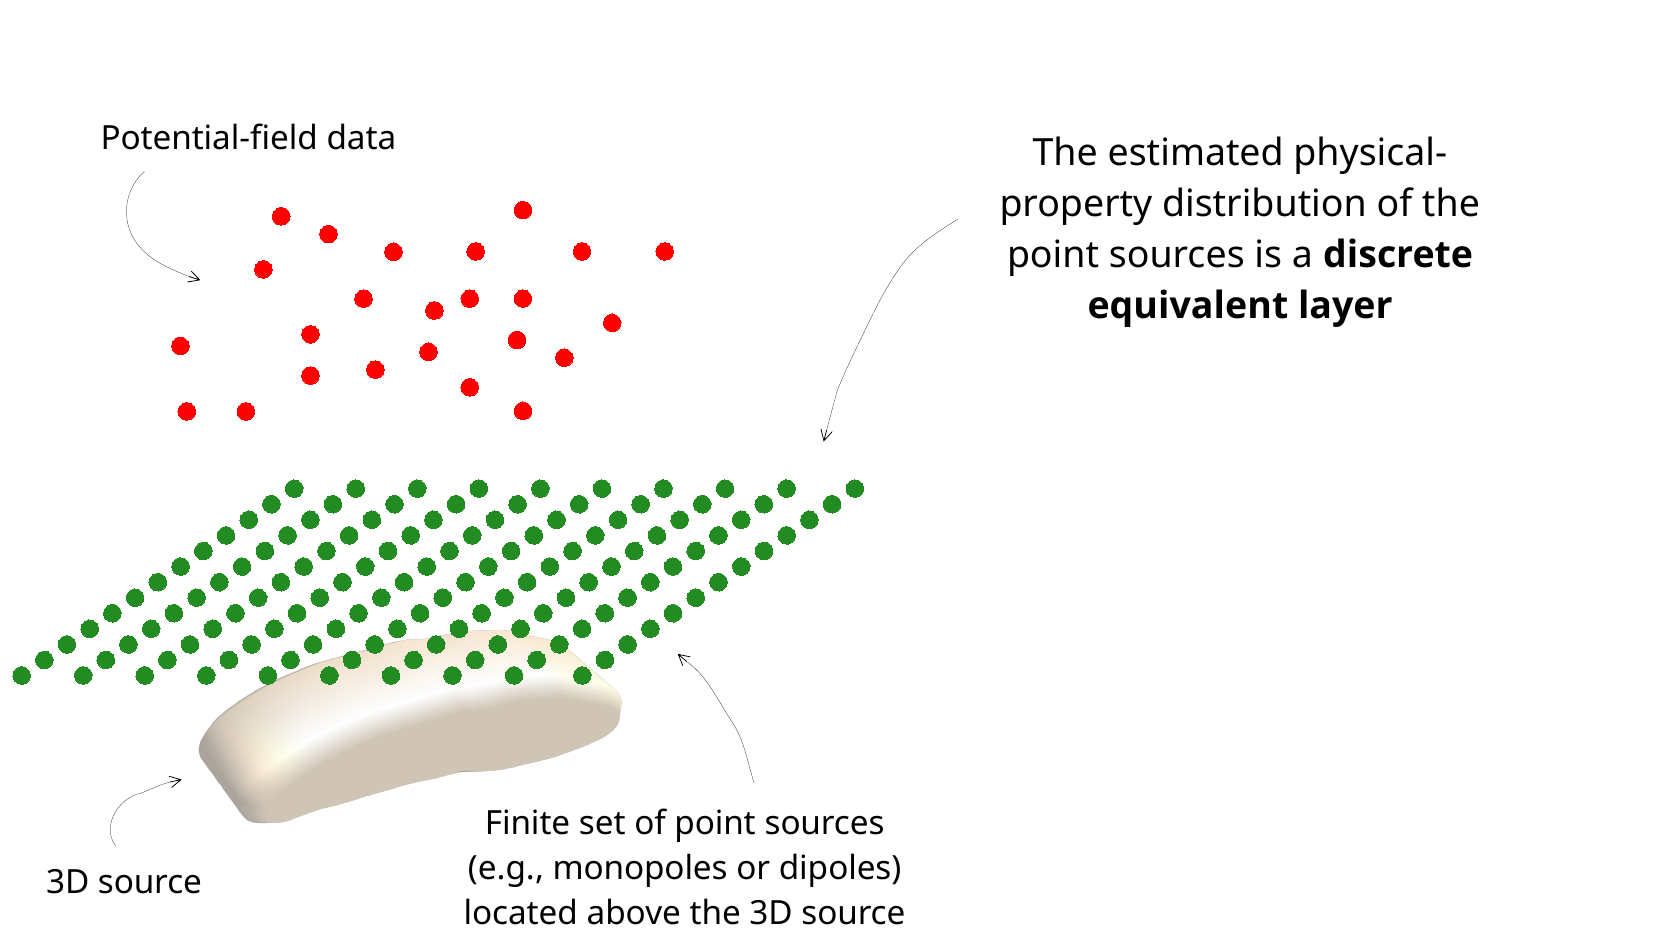

Potential-field data
The estimated physical-property distribution of the point sources is a discrete equivalent layer
Finite set of point sources (e.g., monopoles or dipoles) located above the 3D source
3D source